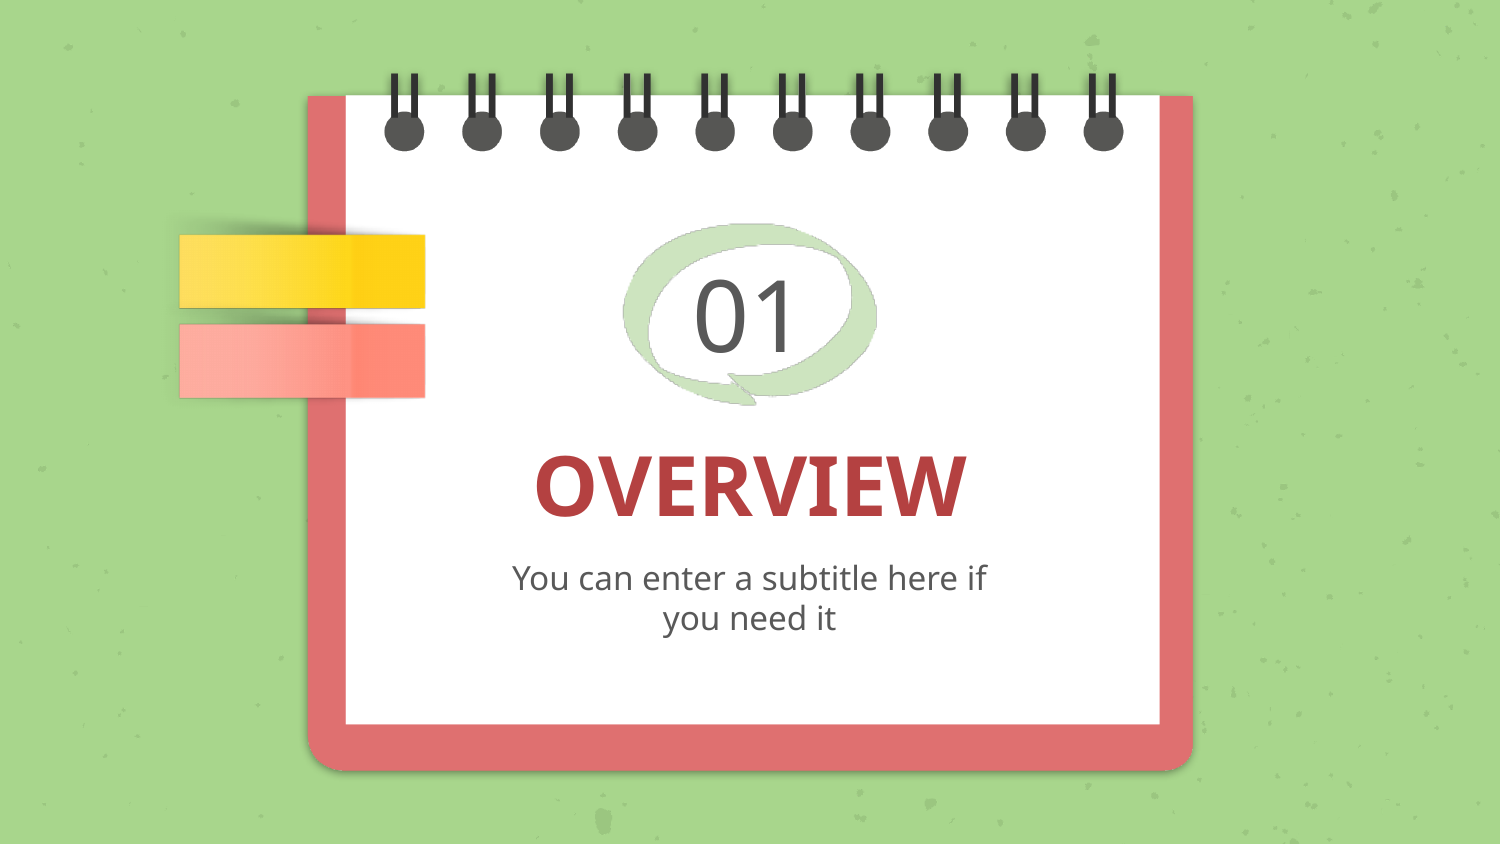

# 01
OVERVIEW
You can enter a subtitle here if you need it